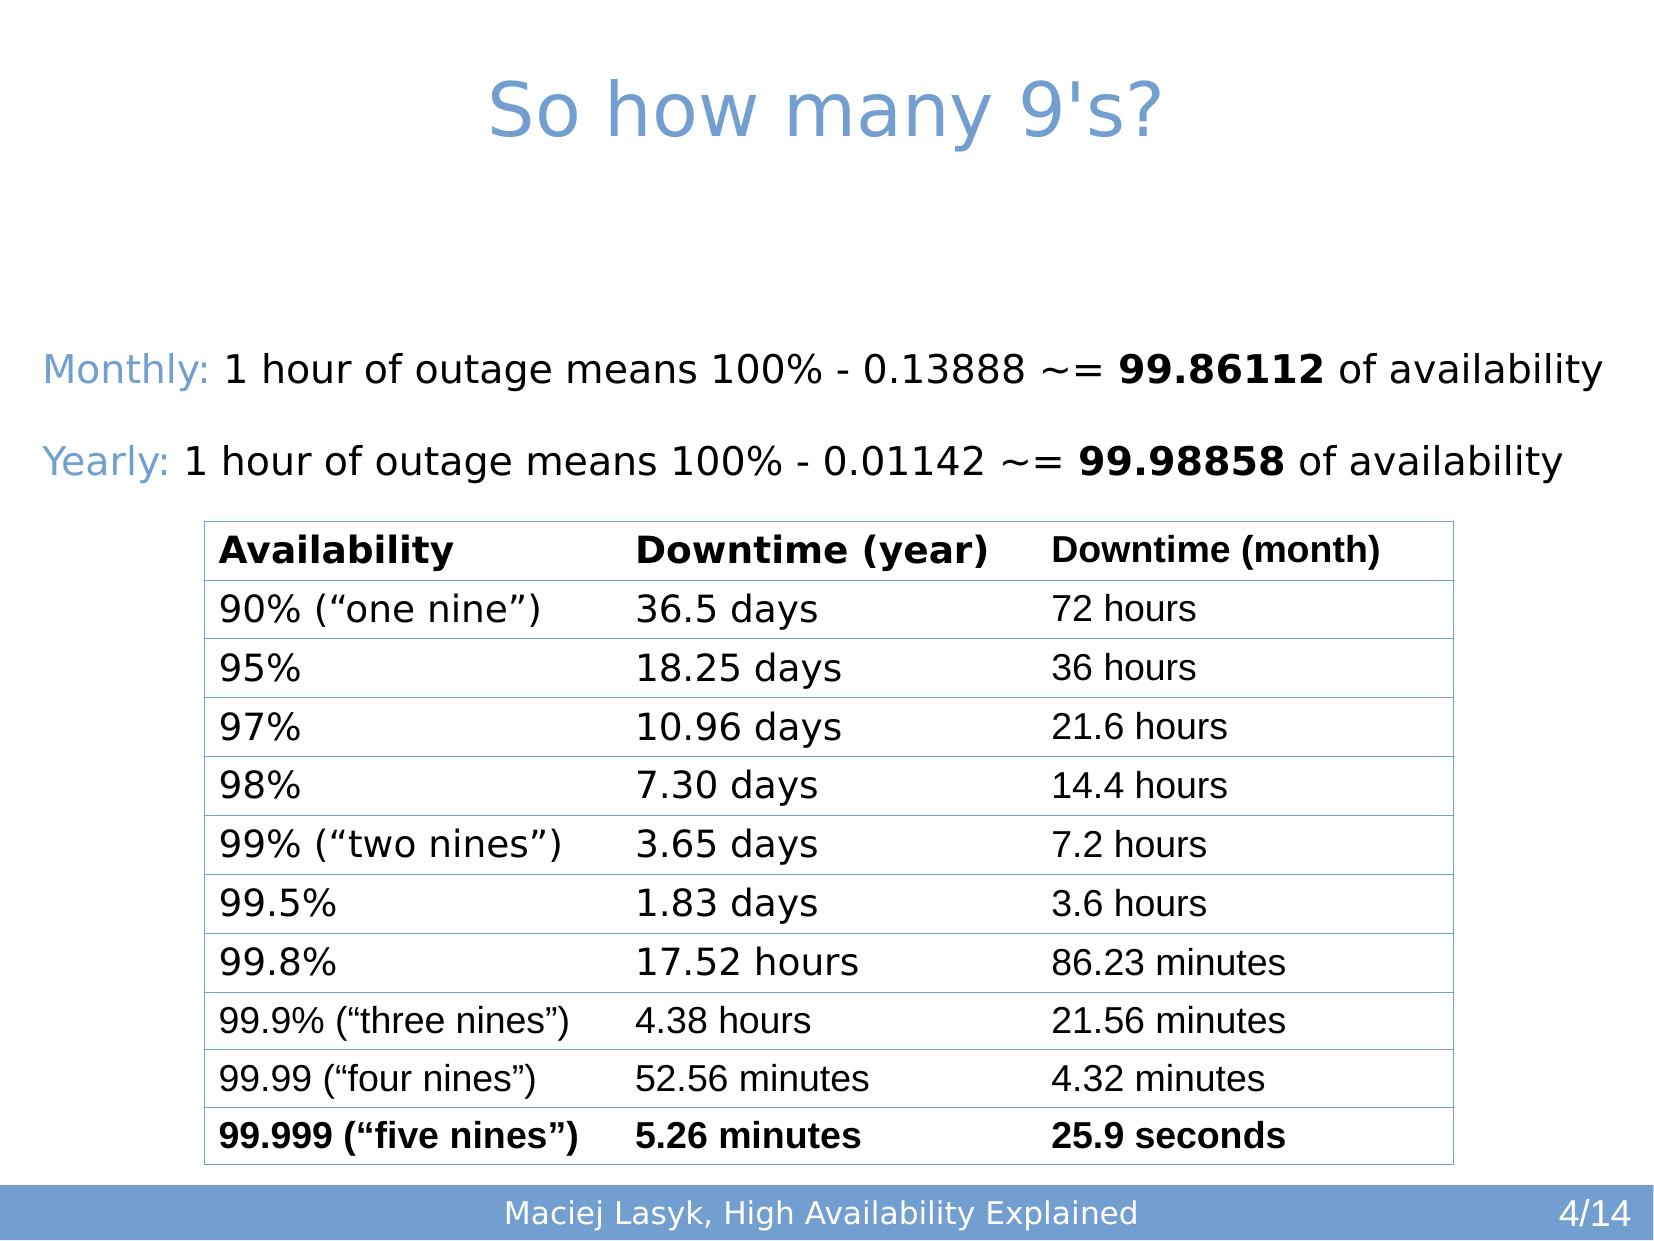

So how many 9's?
Monthly: 1 hour of outage means 100% - 0.13888 ~= 99.86112 of availability
Yearly: 1 hour of outage means 100% - 0.01142 ~= 99.98858 of availability
| Availability | Downtime (year) | Downtime (month) |
| --- | --- | --- |
| 90% (“one nine”) | 36.5 days | 72 hours |
| 95% | 18.25 days | 36 hours |
| 97% | 10.96 days | 21.6 hours |
| 98% | 7.30 days | 14.4 hours |
| 99% (“two nines”) | 3.65 days | 7.2 hours |
| 99.5% | 1.83 days | 3.6 hours |
| 99.8% | 17.52 hours | 86.23 minutes |
| 99.9% (“three nines”) | 4.38 hours | 21.56 minutes |
| 99.99 (“four nines”) | 52.56 minutes | 4.32 minutes |
| 99.999 (“five nines”) | 5.26 minutes | 25.9 seconds |
 4/14
Maciej Lasyk, High Availability Explained